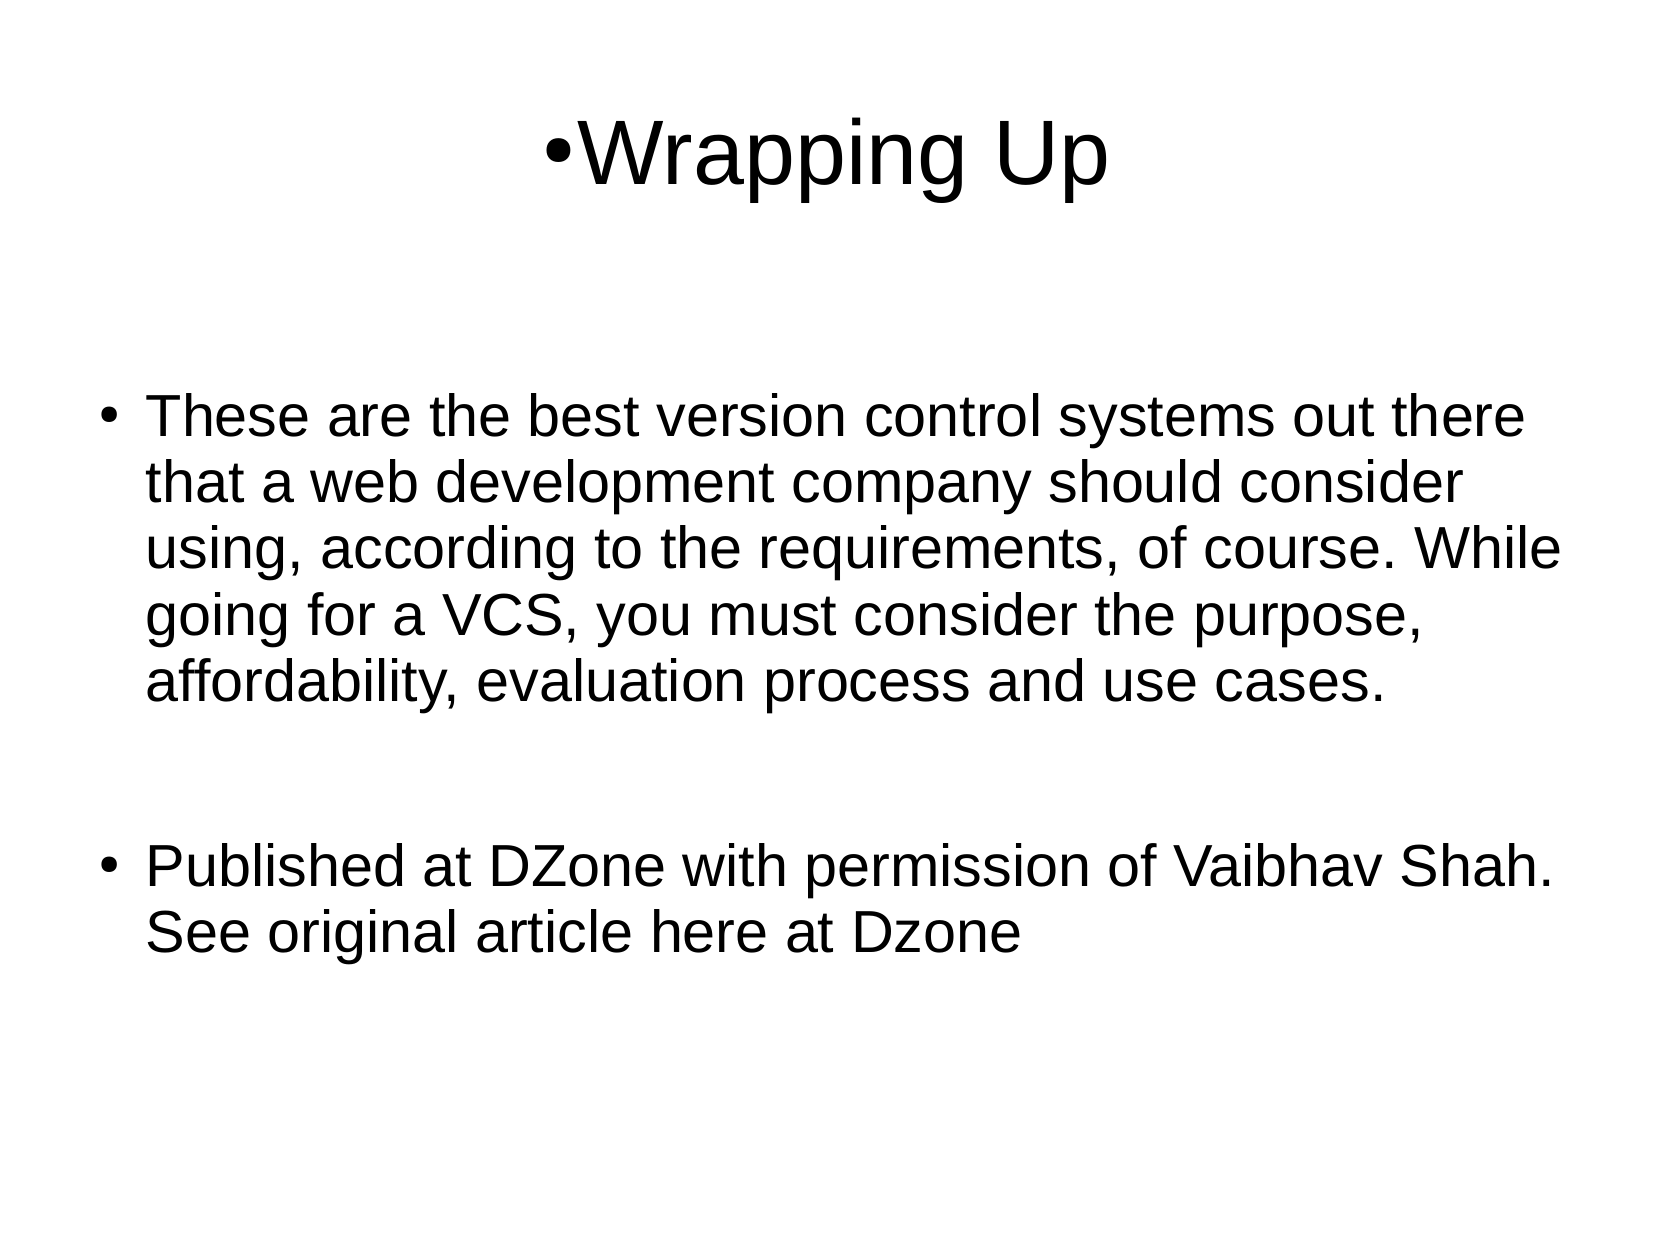

# Wrapping Up
These are the best version control systems out there that a web development company should consider using, according to the requirements, of course. While going for a VCS, you must consider the purpose, affordability, evaluation process and use cases.
Published at DZone with permission of Vaibhav Shah. See original article here at Dzone